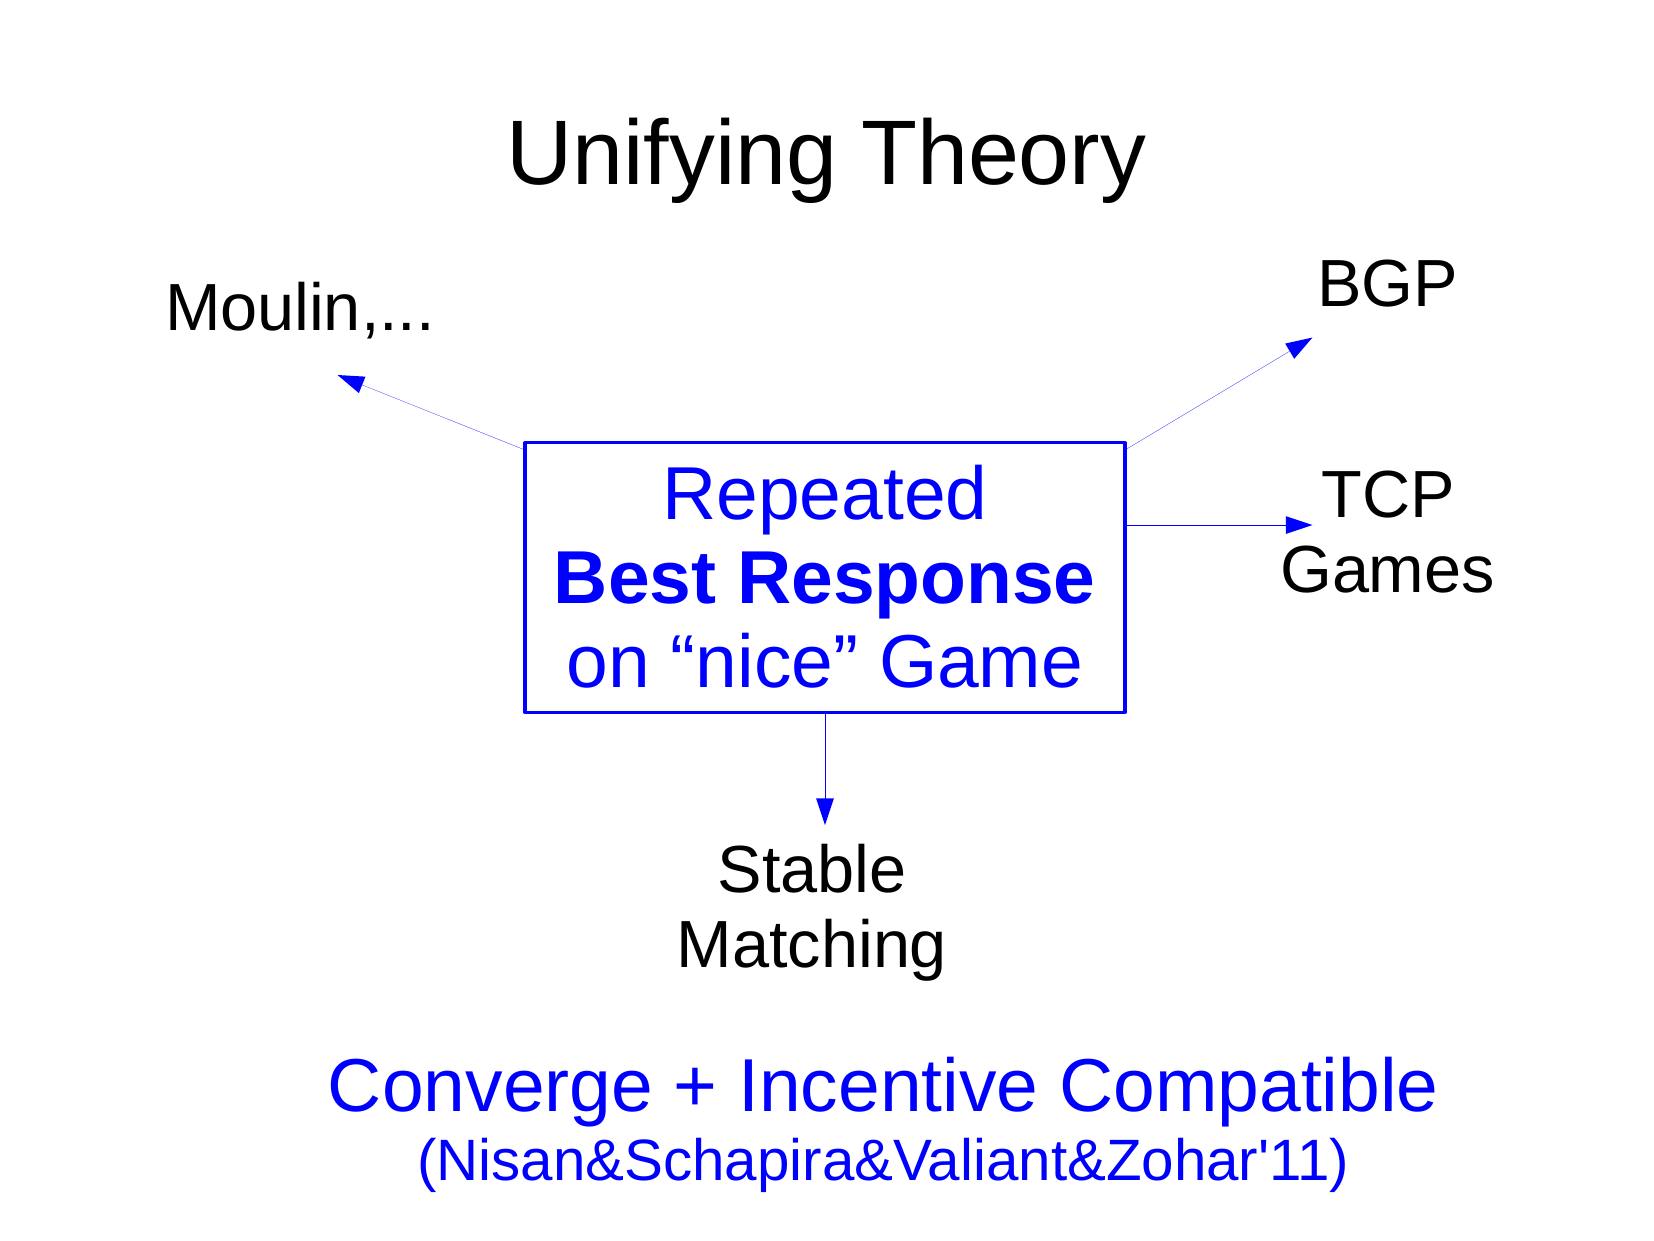

# Unifying Theory
BGP
Moulin,...
TCP Games
Stable
Matching
Repeated
Best Response
on “nice” Game
Converge + Incentive Compatible
(Nisan&Schapira&Valiant&Zohar'11)